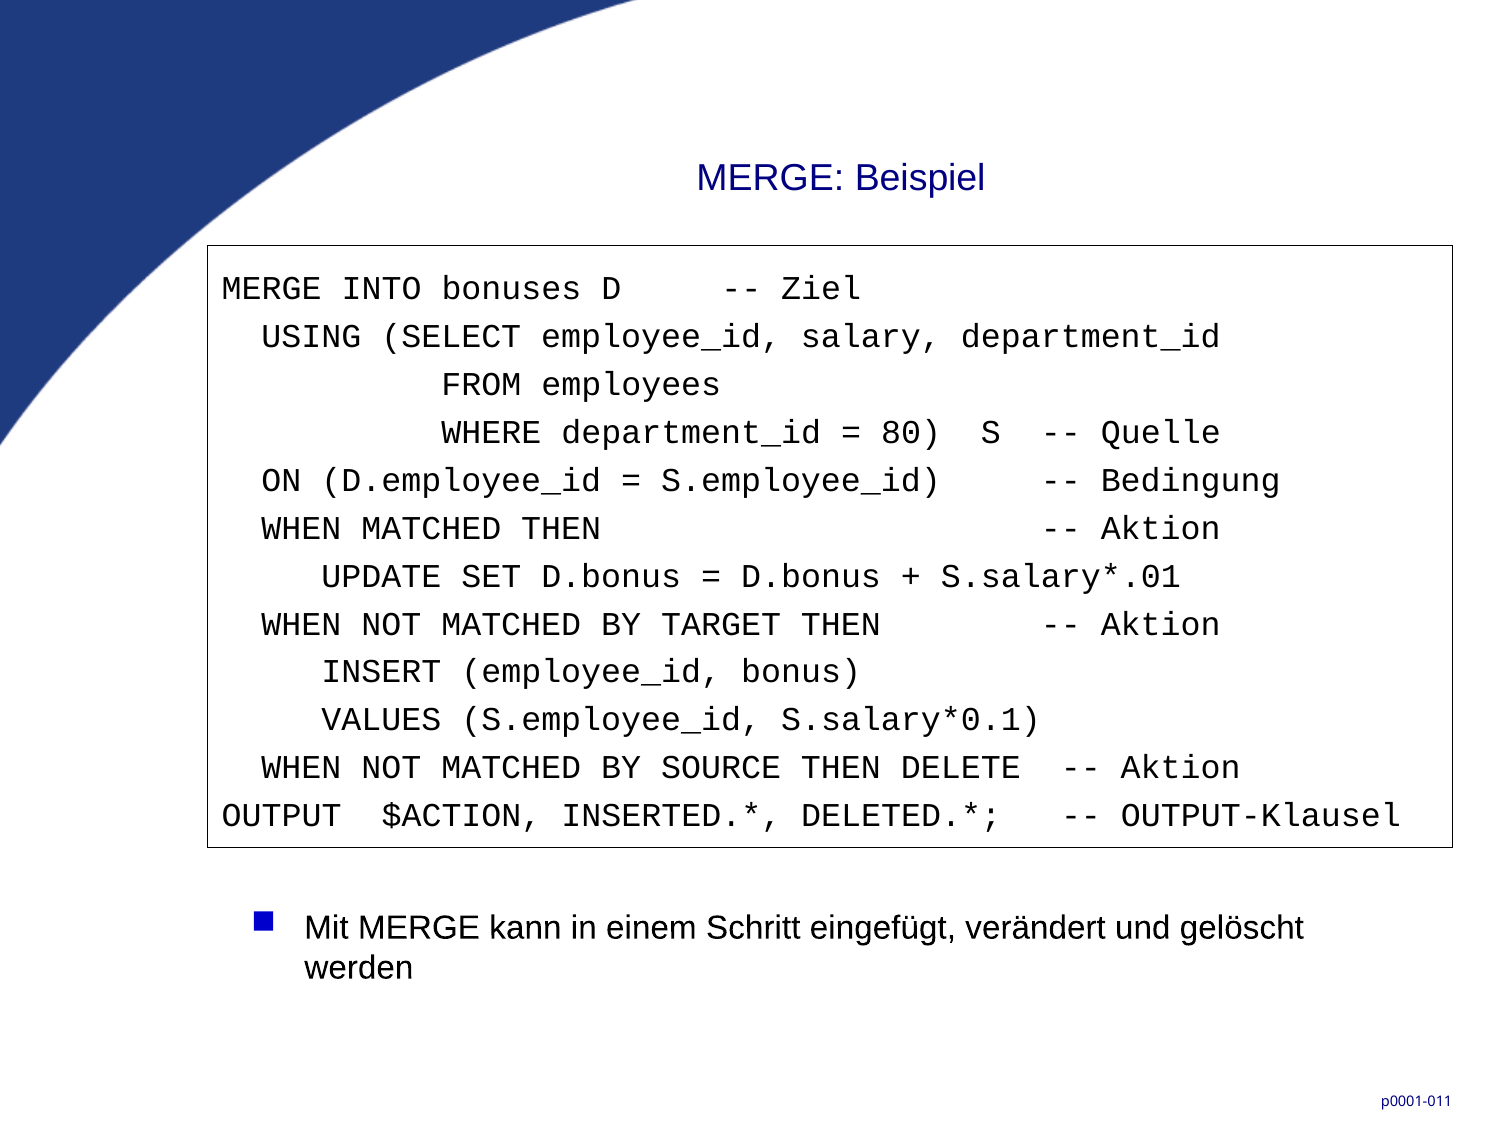

# MERGE: Beispiel
MERGE INTO bonuses D -- Ziel
 USING (SELECT employee_id, salary, department_id
 FROM employees
 WHERE department_id = 80) S -- Quelle
 ON (D.employee_id = S.employee_id) -- Bedingung
 WHEN MATCHED THEN -- Aktion
 UPDATE SET D.bonus = D.bonus + S.salary*.01
 WHEN NOT MATCHED BY TARGET THEN -- Aktion
 INSERT (employee_id, bonus)
 VALUES (S.employee_id, S.salary*0.1)
 WHEN NOT MATCHED BY SOURCE THEN DELETE -- Aktion
OUTPUT $ACTION, INSERTED.*, DELETED.*; -- OUTPUT-Klausel
Mit MERGE kann in einem Schritt eingefügt, verändert und gelöscht werden